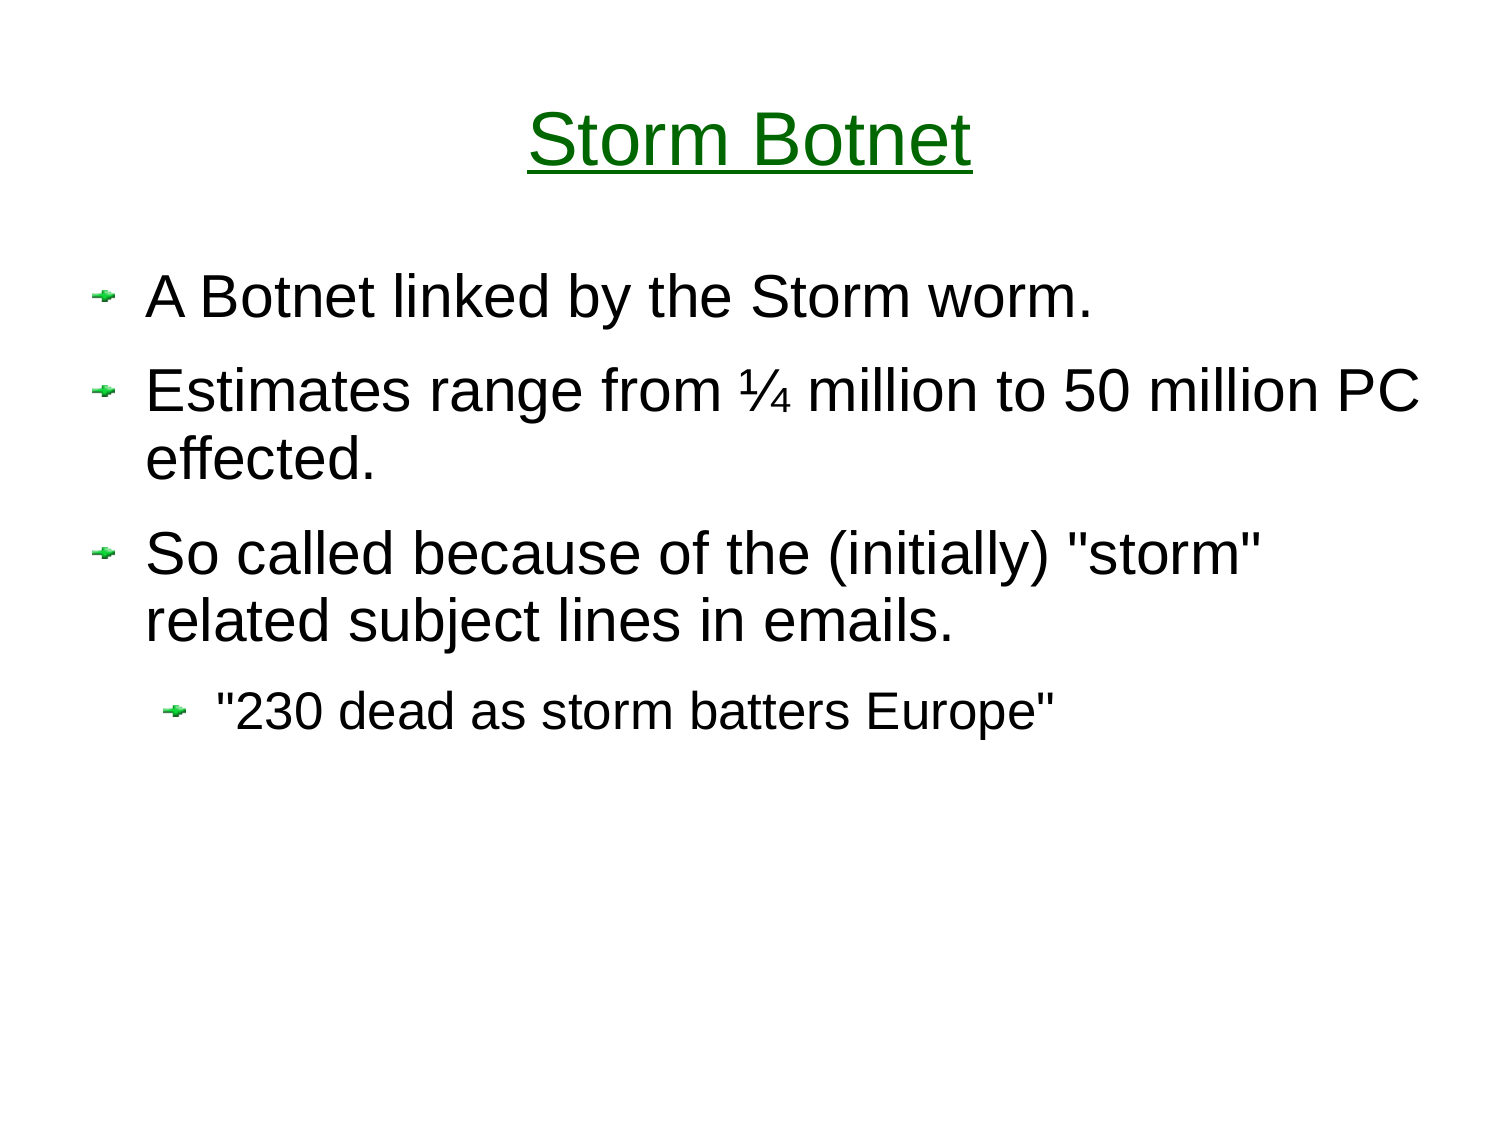

# Storm Botnet
A Botnet linked by the Storm worm.
Estimates range from ¼ million to 50 million PC effected.
So called because of the (initially) "storm" related subject lines in emails.
"230 dead as storm batters Europe"